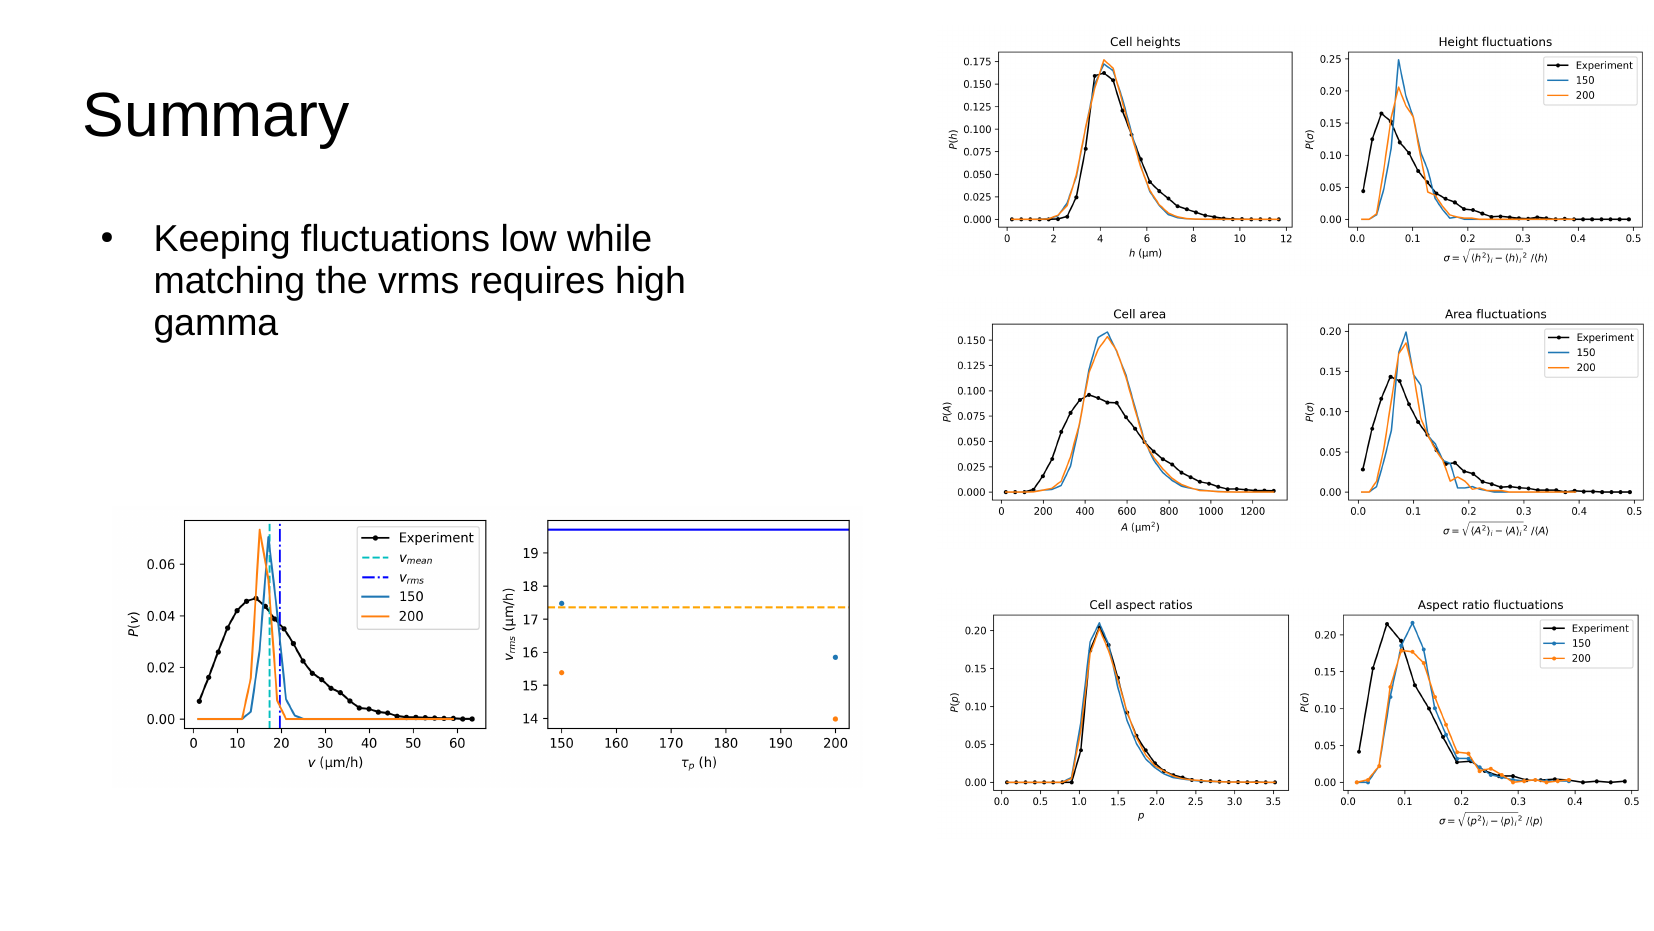

# Summary
Keeping fluctuations low while matching the vrms requires high gamma